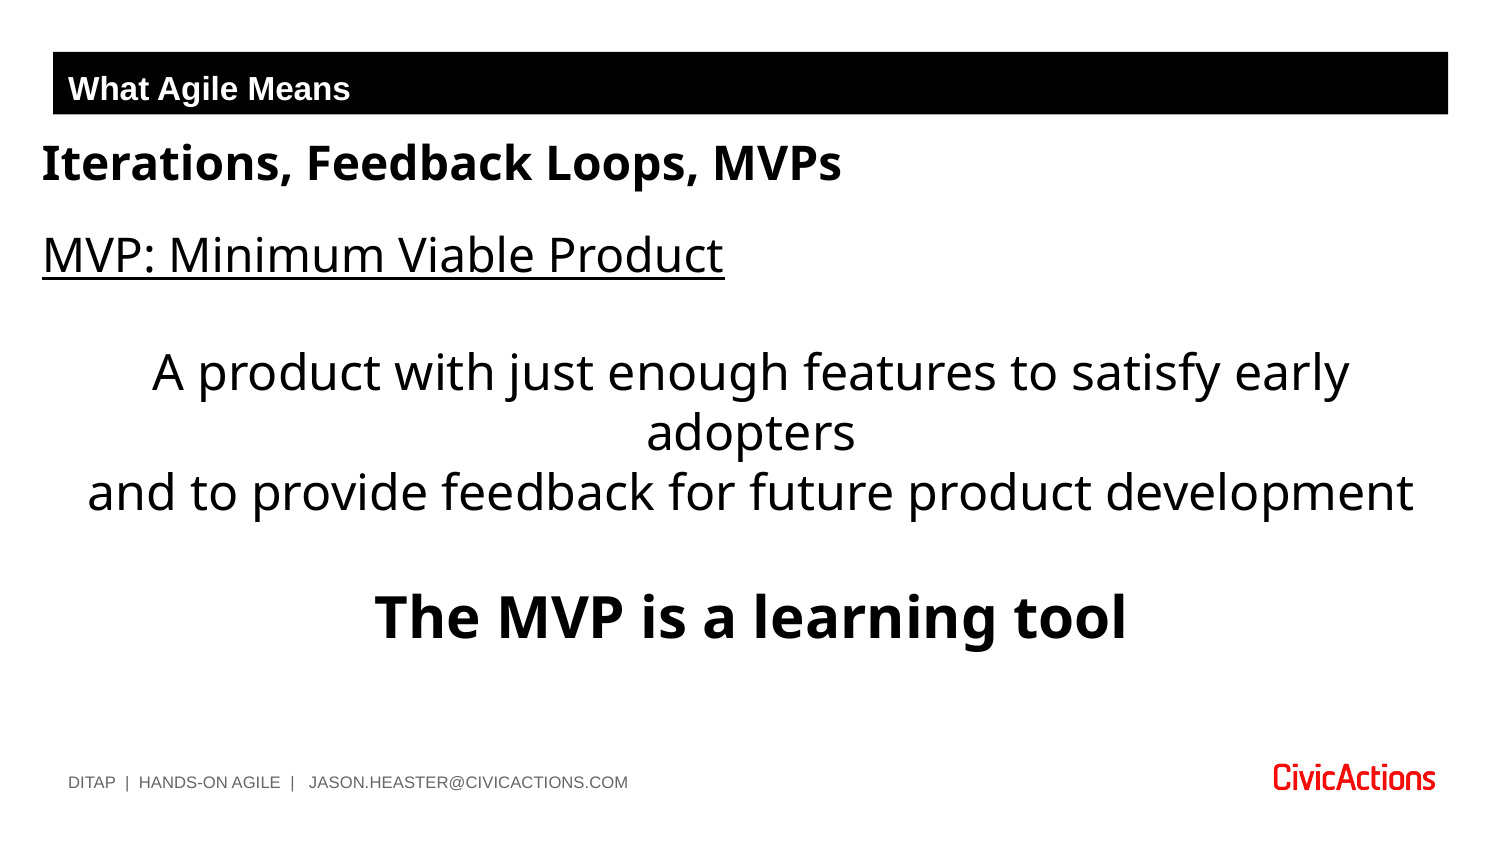

# What Agile Means
Iterations, Feedback Loops, MVPs
MVP: Minimum Viable Product
A product with just enough features to satisfy early adopters
and to provide feedback for future product development
The MVP is a learning tool